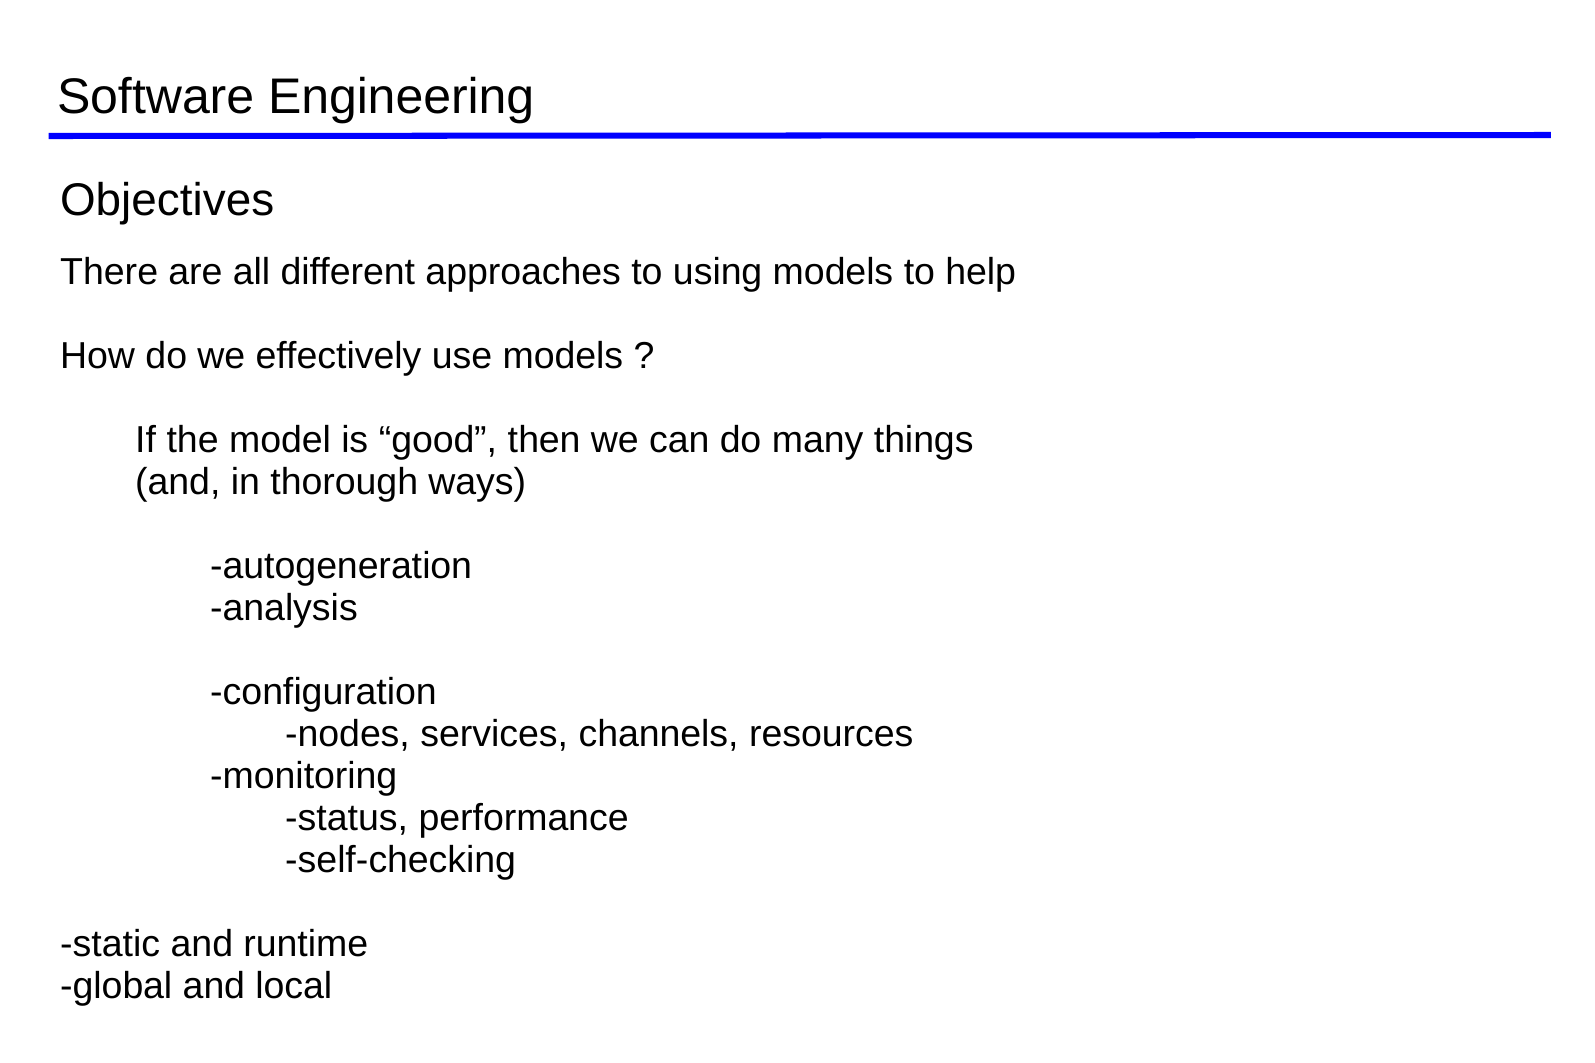

Software Engineering
Objectives
There are all different approaches to using models to help
How do we effectively use models ?
	If the model is “good”, then we can do many things
	(and, in thorough ways)
		-autogeneration
		-analysis
		-configuration
			-nodes, services, channels, resources
		-monitoring
			-status, performance
			-self-checking
-static and runtime
-global and local